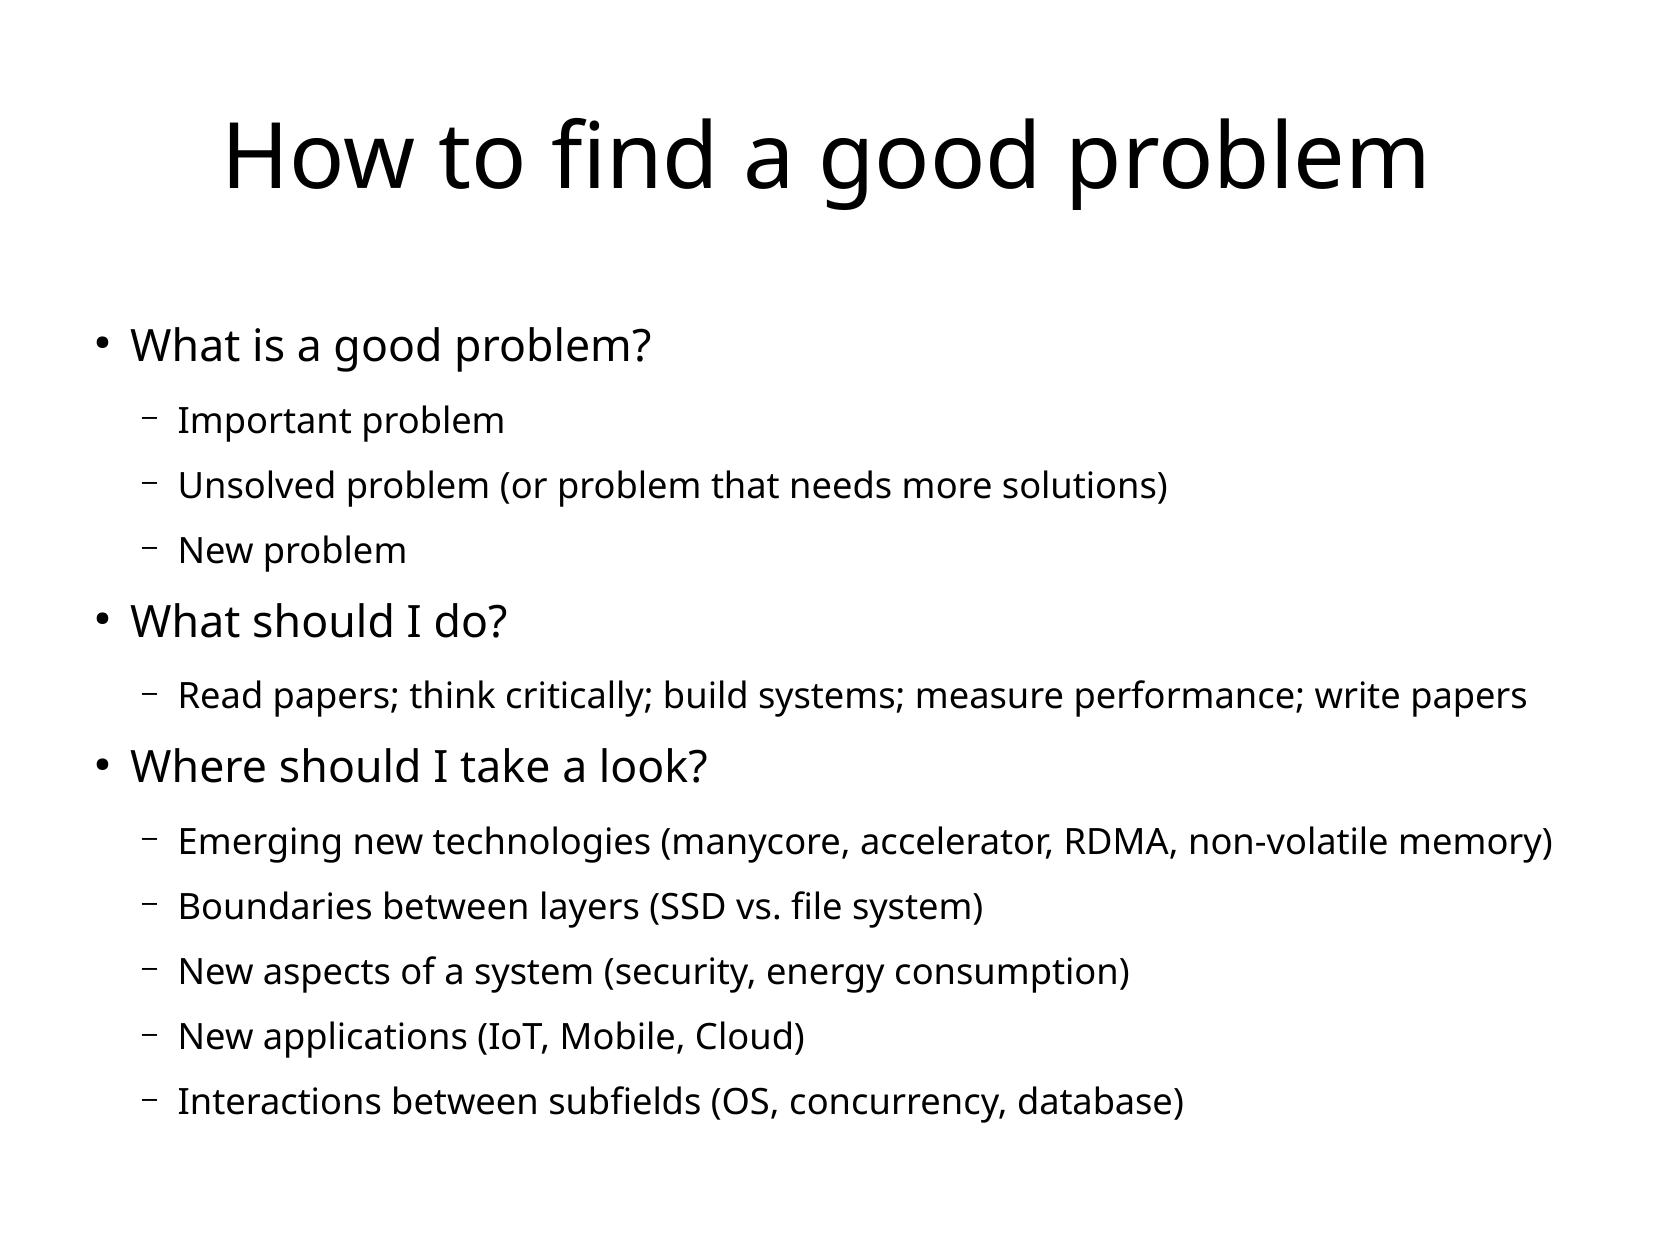

# How to find a good problem
What is a good problem?
Important problem
Unsolved problem (or problem that needs more solutions)
New problem
What should I do?
Read papers; think critically; build systems; measure performance; write papers
Where should I take a look?
Emerging new technologies (manycore, accelerator, RDMA, non-volatile memory)
Boundaries between layers (SSD vs. file system)
New aspects of a system (security, energy consumption)
New applications (IoT, Mobile, Cloud)
Interactions between subfields (OS, concurrency, database)